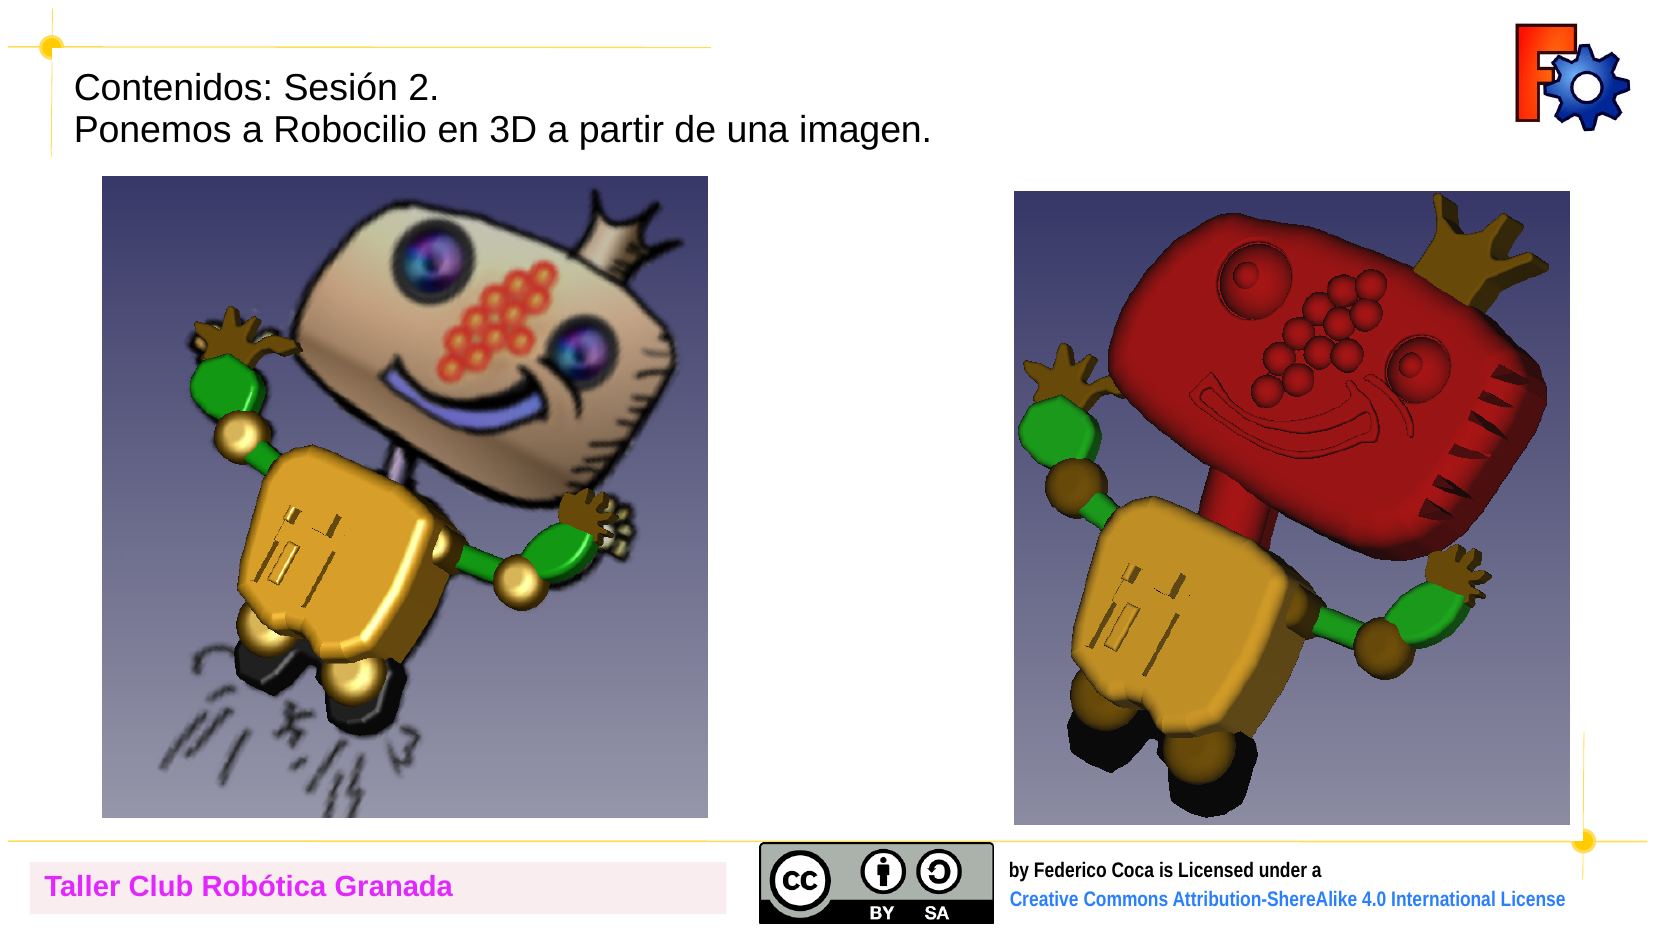

Contenidos: Sesión 2.
Ponemos a Robocilio en 3D a partir de una imagen.
Taller Club Robótica Granada